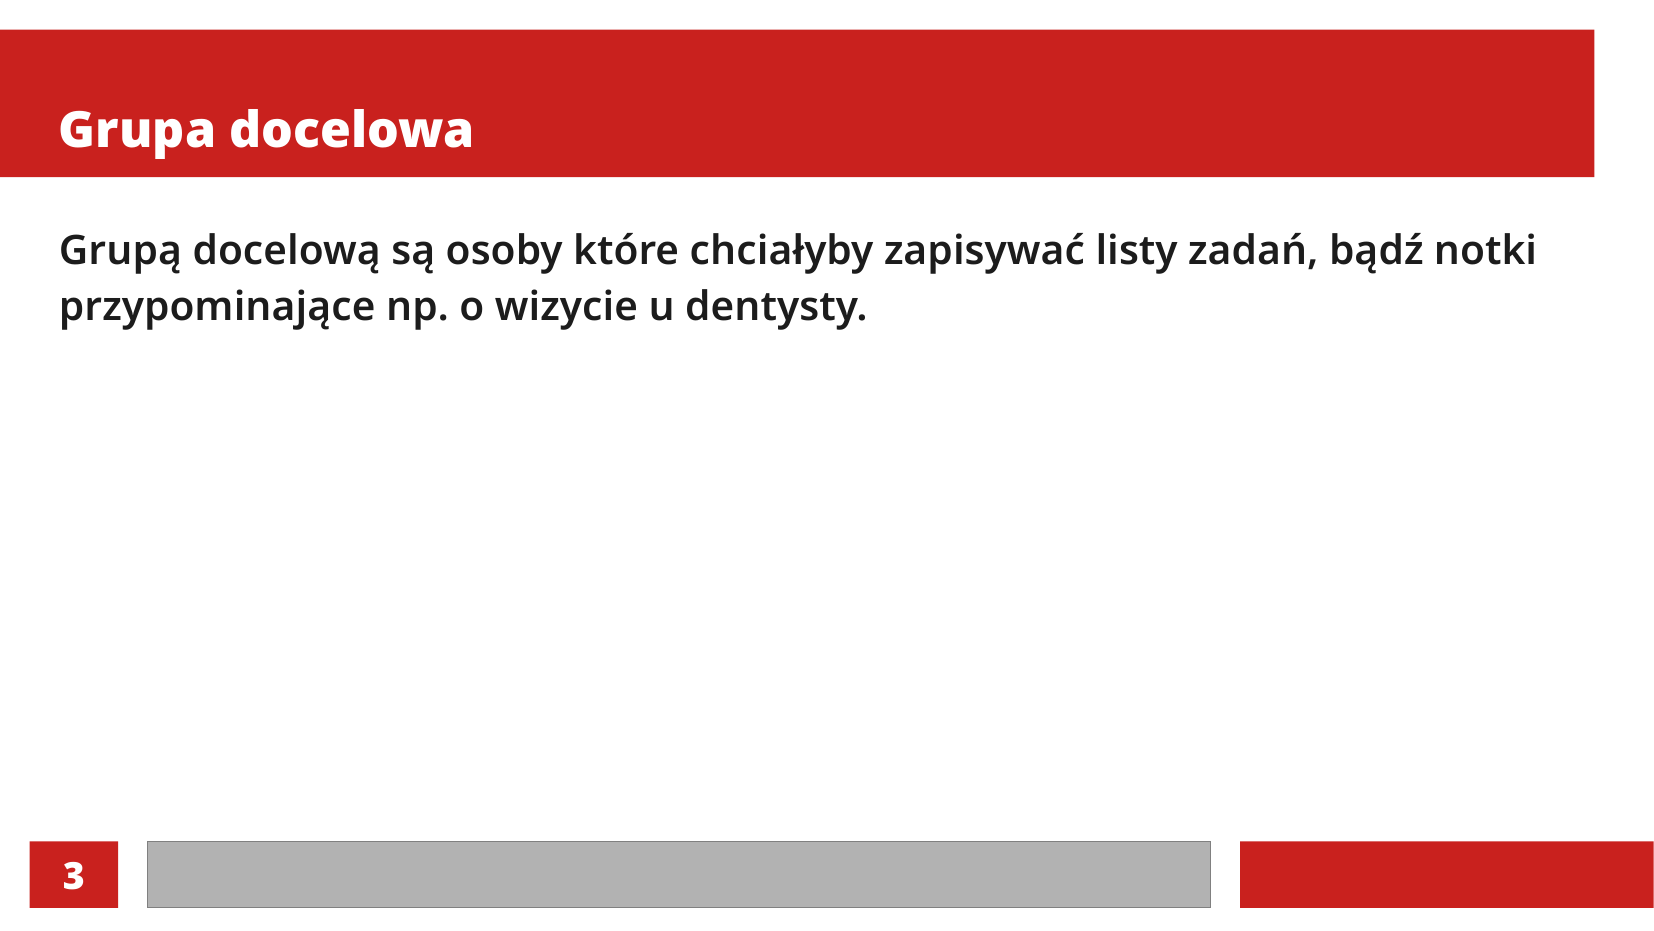

# Grupa docelowa
Grupą docelową są osoby które chciałyby zapisywać listy zadań, bądź notki przypominające np. o wizycie u dentysty.
3